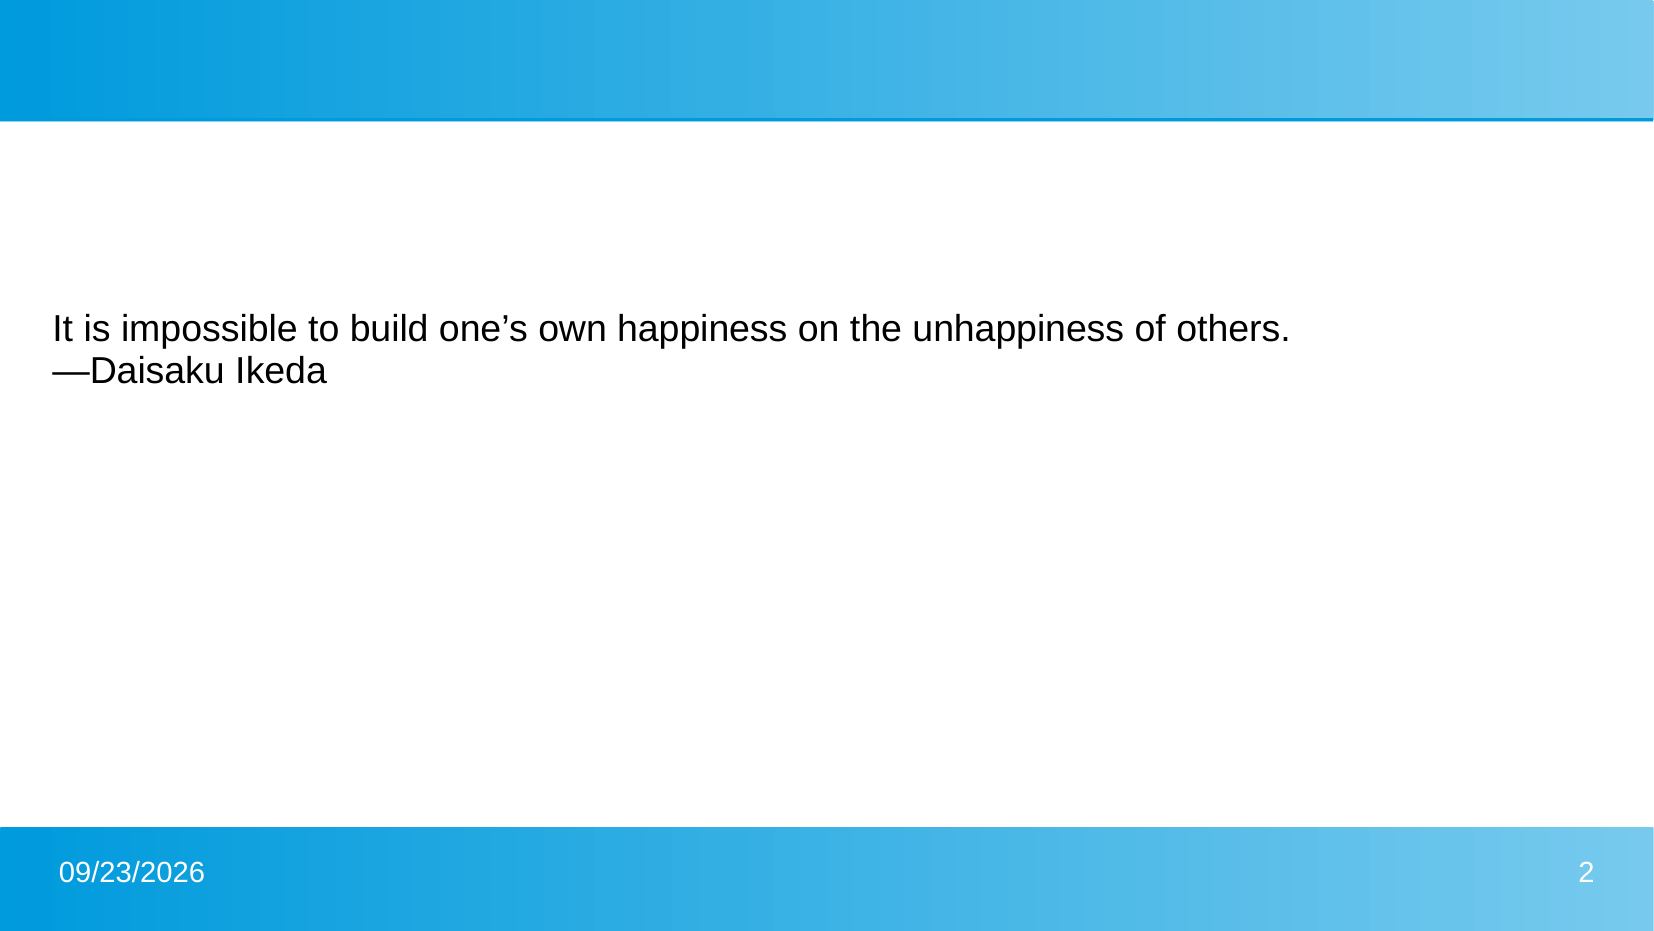

#
It is impossible to build one’s own happiness on the unhappiness of others.
—Daisaku Ikeda
2